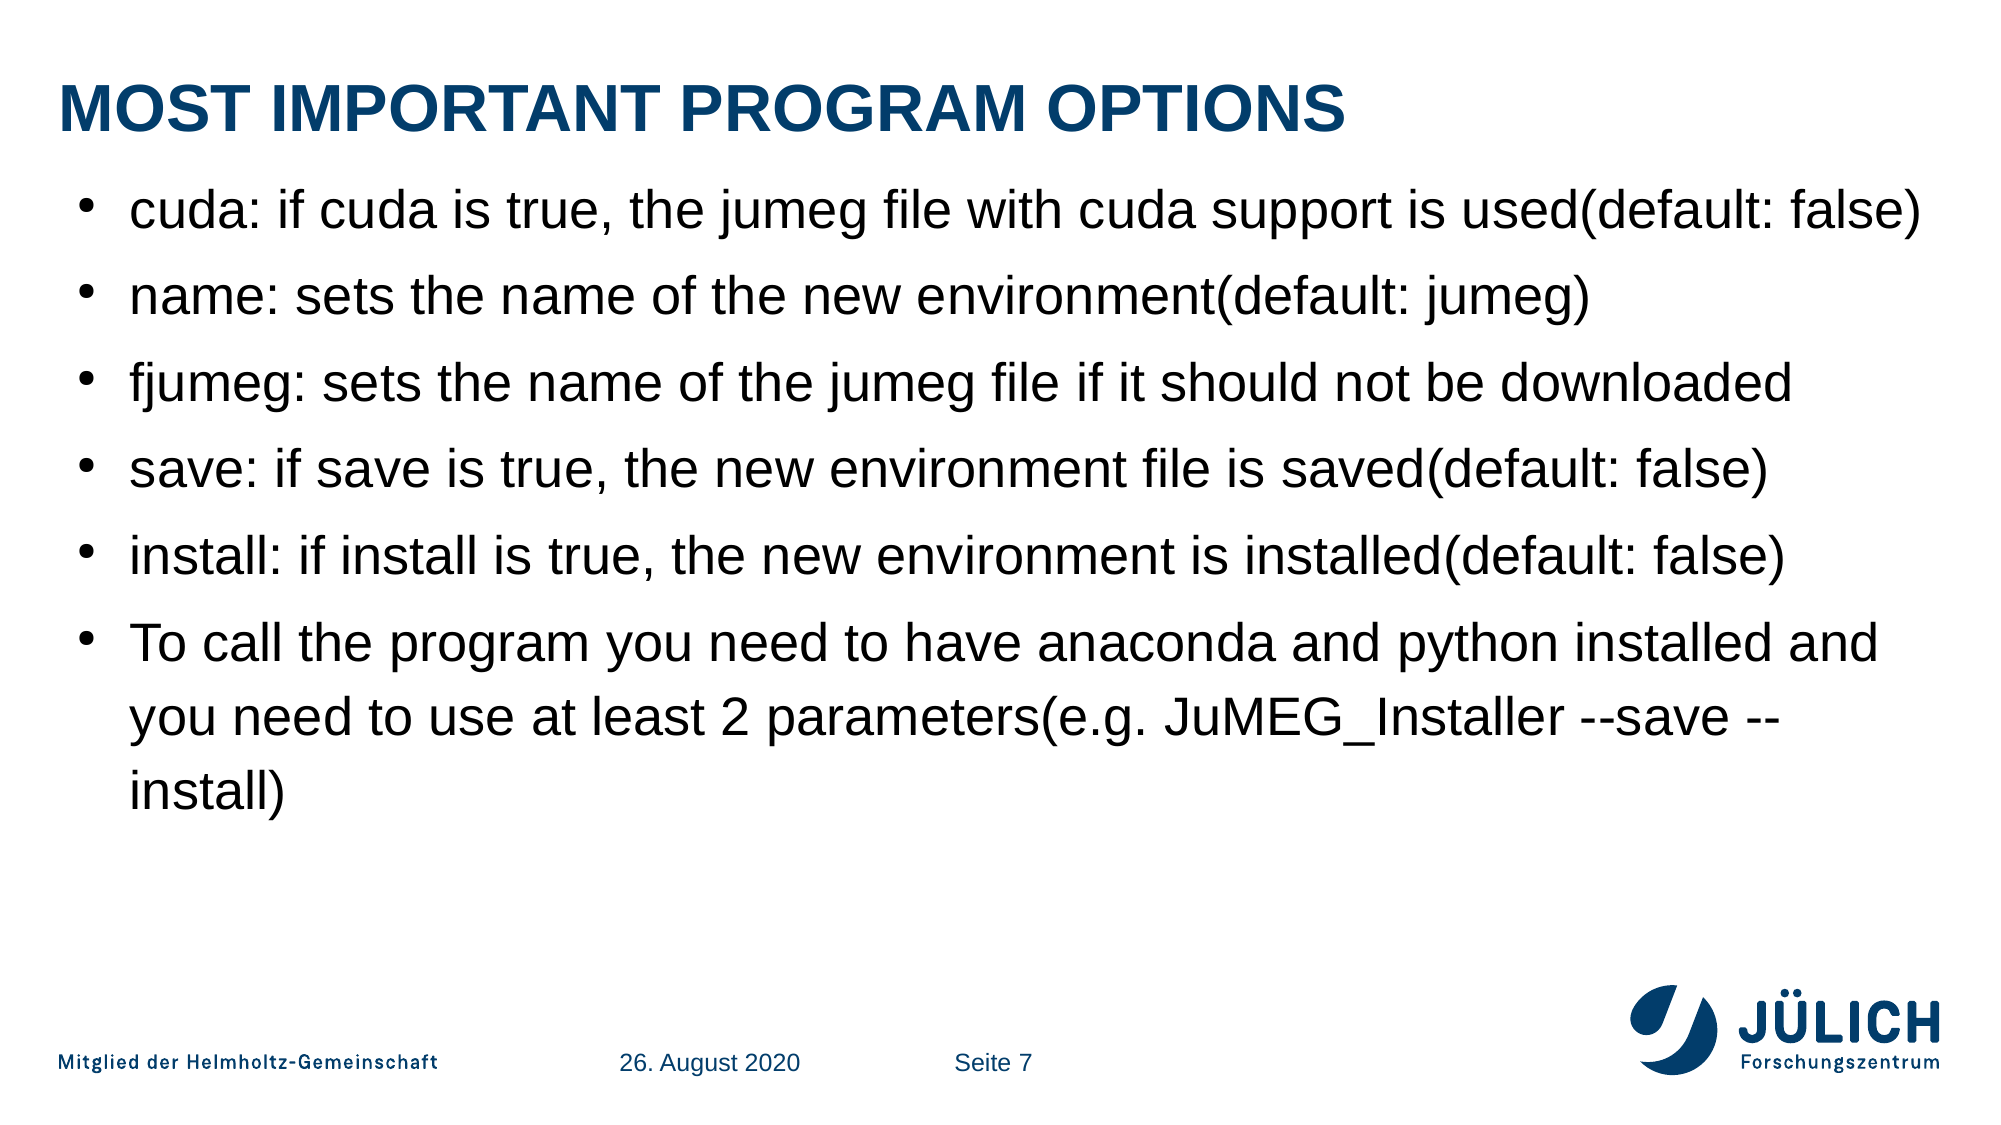

# Most important Program options
cuda: if cuda is true, the jumeg file with cuda support is used(default: false)
name: sets the name of the new environment(default: jumeg)
fjumeg: sets the name of the jumeg file if it should not be downloaded
save: if save is true, the new environment file is saved(default: false)
install: if install is true, the new environment is installed(default: false)
To call the program you need to have anaconda and python installed and you need to use at least 2 parameters(e.g. JuMEG_Installer --save --install)
26. August 2020
Seite